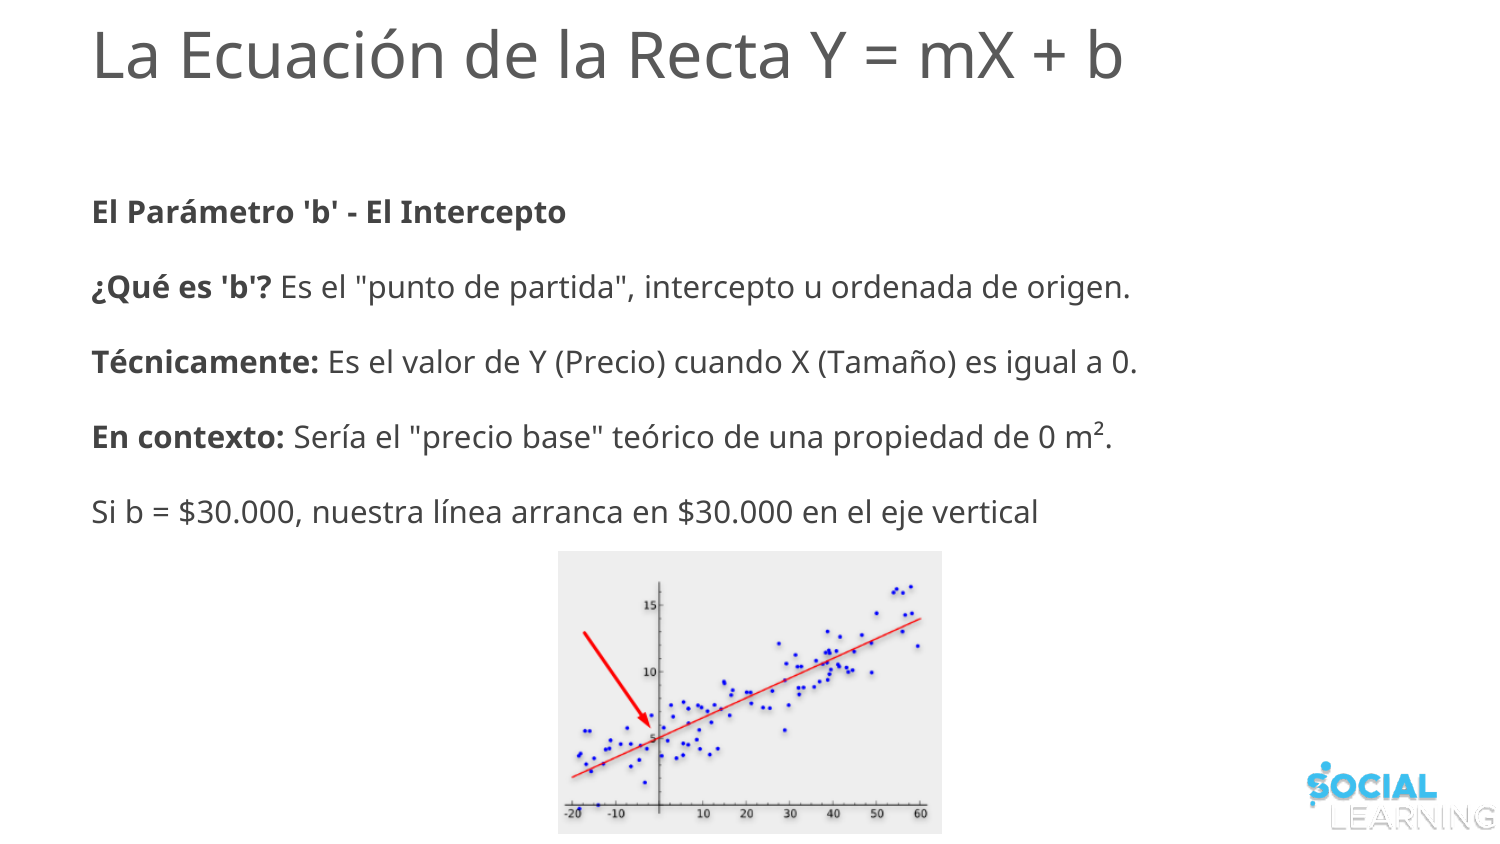

La Ecuación de la Recta Y = mX + b
El Parámetro 'b' - El Intercepto
¿Qué es 'b'? Es el "punto de partida", intercepto u ordenada de origen.
Técnicamente: Es el valor de Y (Precio) cuando X (Tamaño) es igual a 0.
En contexto: Sería el "precio base" teórico de una propiedad de 0 m².
Si b = $30.000, nuestra línea arranca en $30.000 en el eje vertical